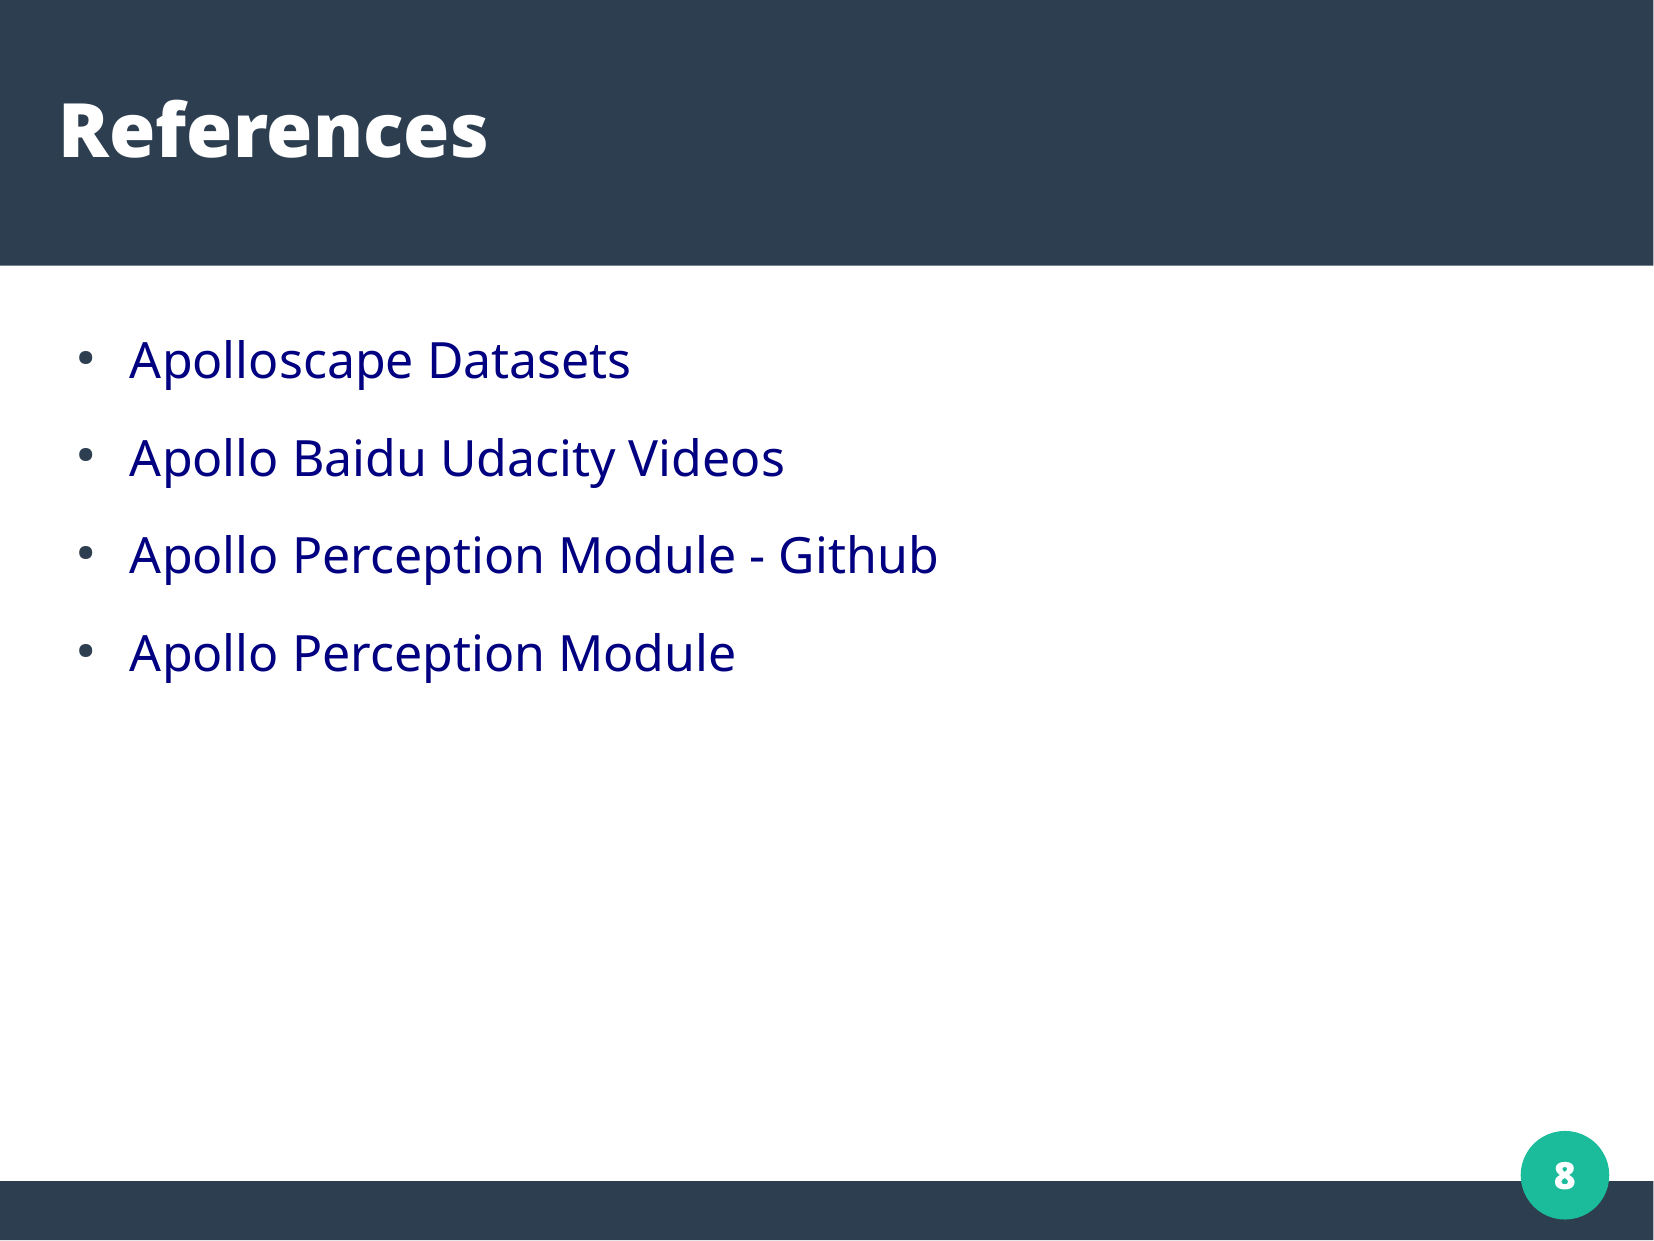

# References
Apolloscape Datasets
Apollo Baidu Udacity Videos
Apollo Perception Module - Github
Apollo Perception Module
8